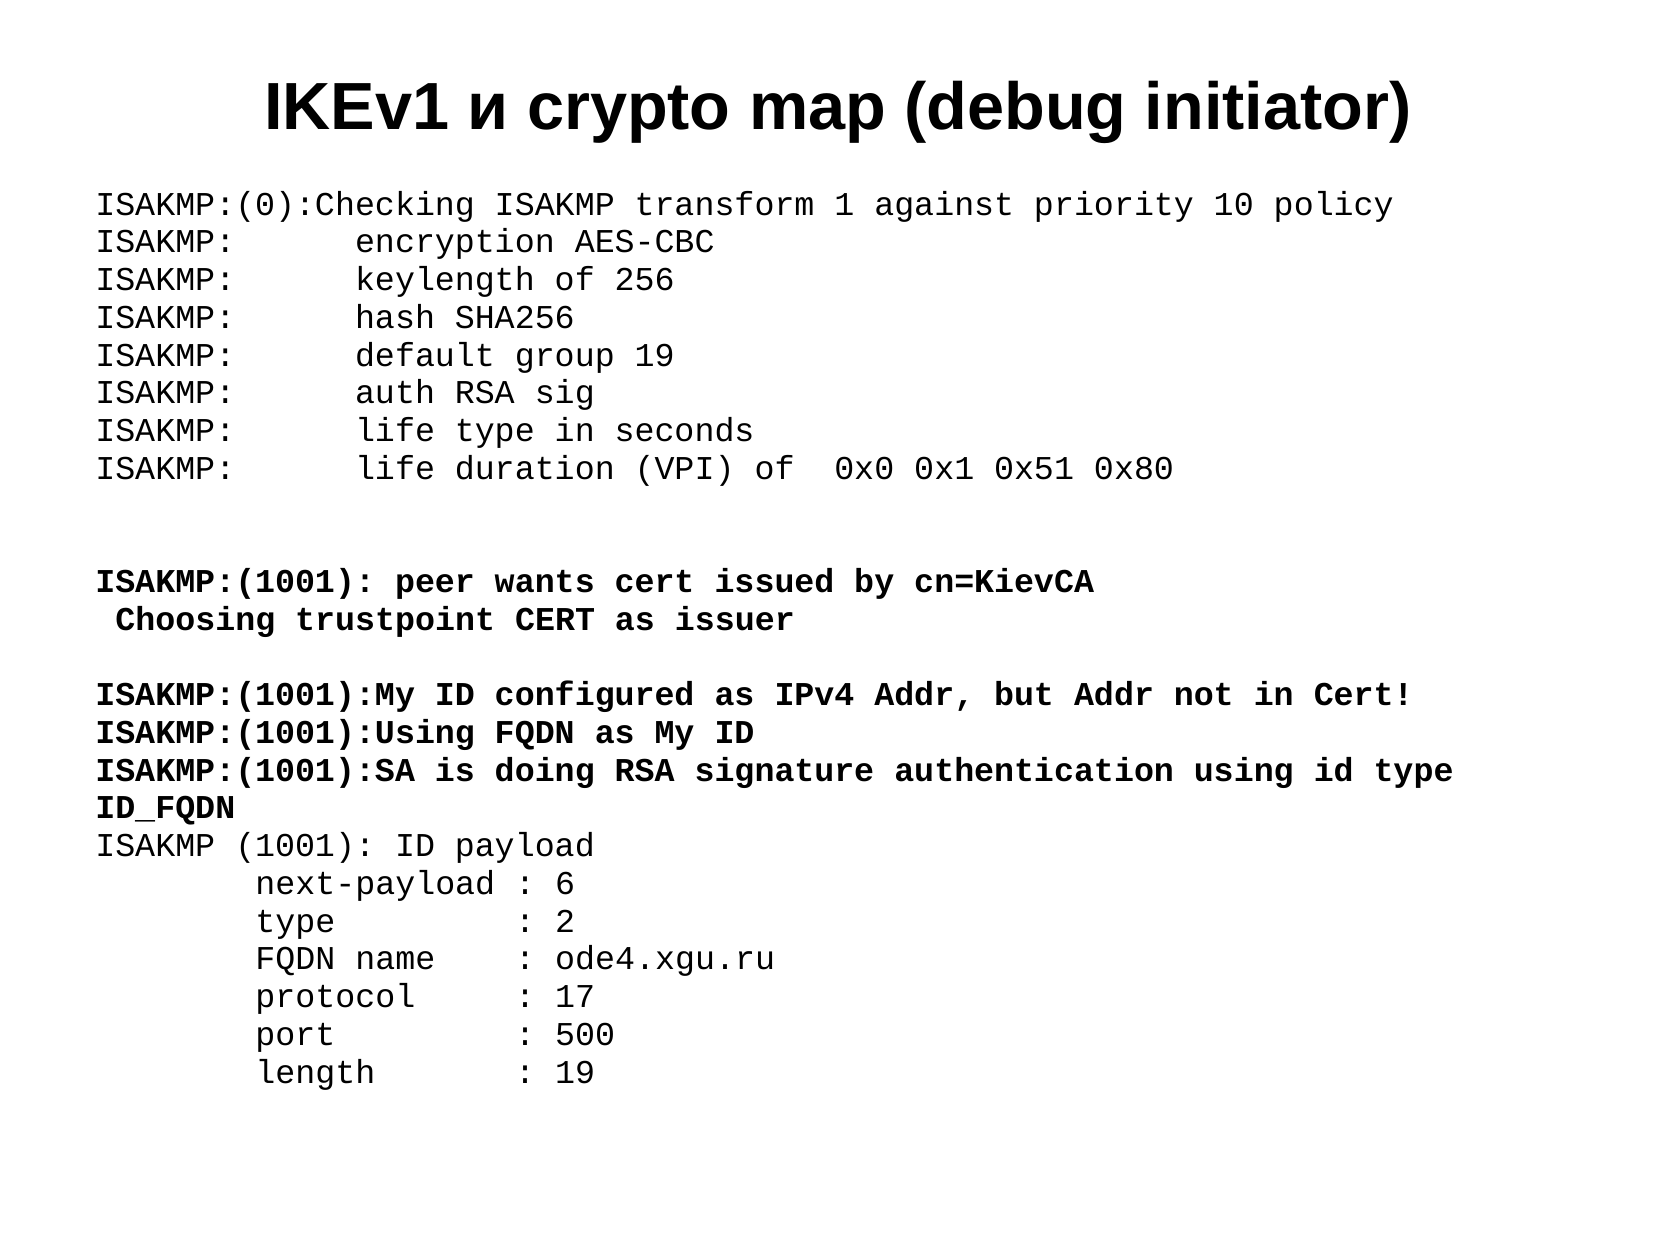

IKEv1 и crypto map (debug initiator)
# ISAKMP:(0):Checking ISAKMP transform 1 against priority 10 policy
ISAKMP: encryption AES-CBC
ISAKMP: keylength of 256
ISAKMP: hash SHA256
ISAKMP: default group 19
ISAKMP: auth RSA sig
ISAKMP: life type in seconds
ISAKMP: life duration (VPI) of 0x0 0x1 0x51 0x80
ISAKMP:(1001): peer wants cert issued by cn=KievCA
 Choosing trustpoint CERT as issuer
ISAKMP:(1001):My ID configured as IPv4 Addr, but Addr not in Cert!
ISAKMP:(1001):Using FQDN as My ID
ISAKMP:(1001):SA is doing RSA signature authentication using id type ID_FQDN
ISAKMP (1001): ID payload
 next-payload : 6
 type : 2
 FQDN name : ode4.xgu.ru
 protocol : 17
 port : 500
 length : 19